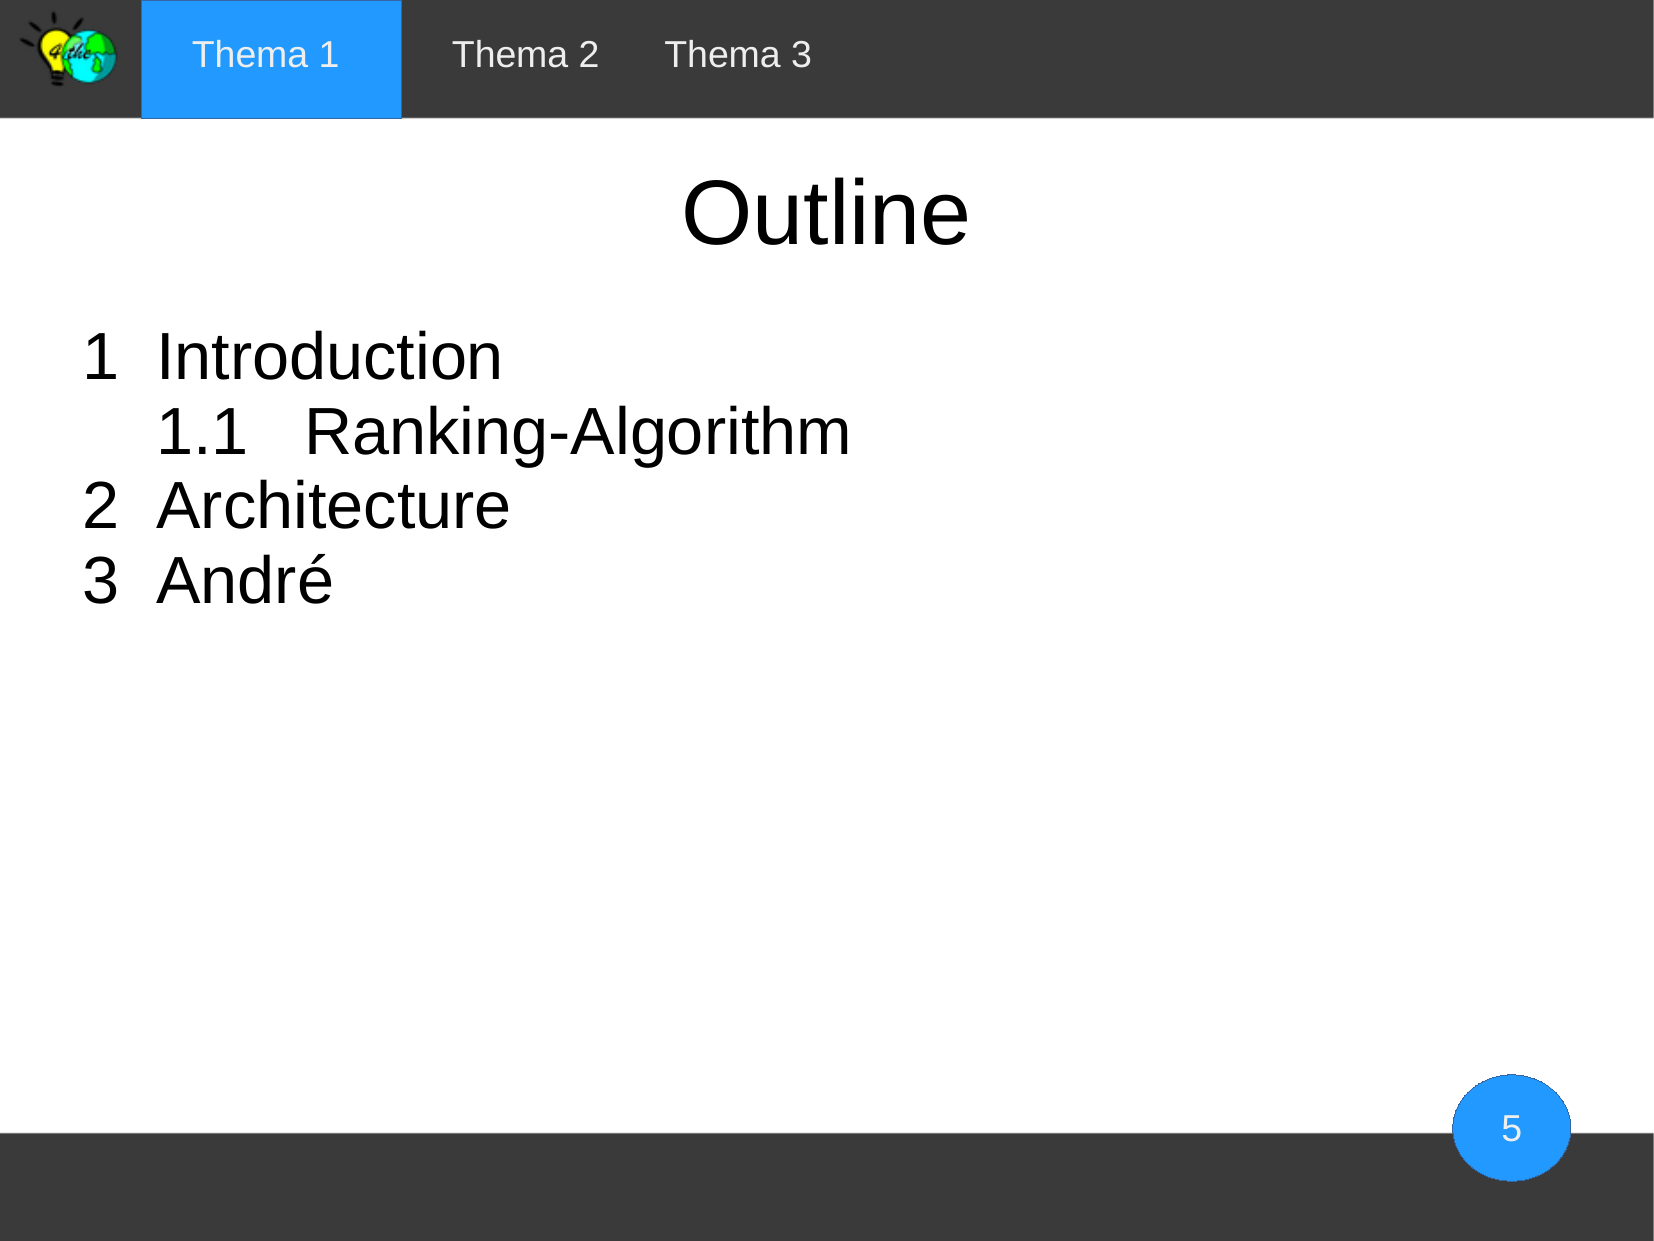

Thema 1
Thema 2
Thema 3
# Outline
1	Introduction
	1.1	Ranking-Algorithm
2	Architecture
3	André
5